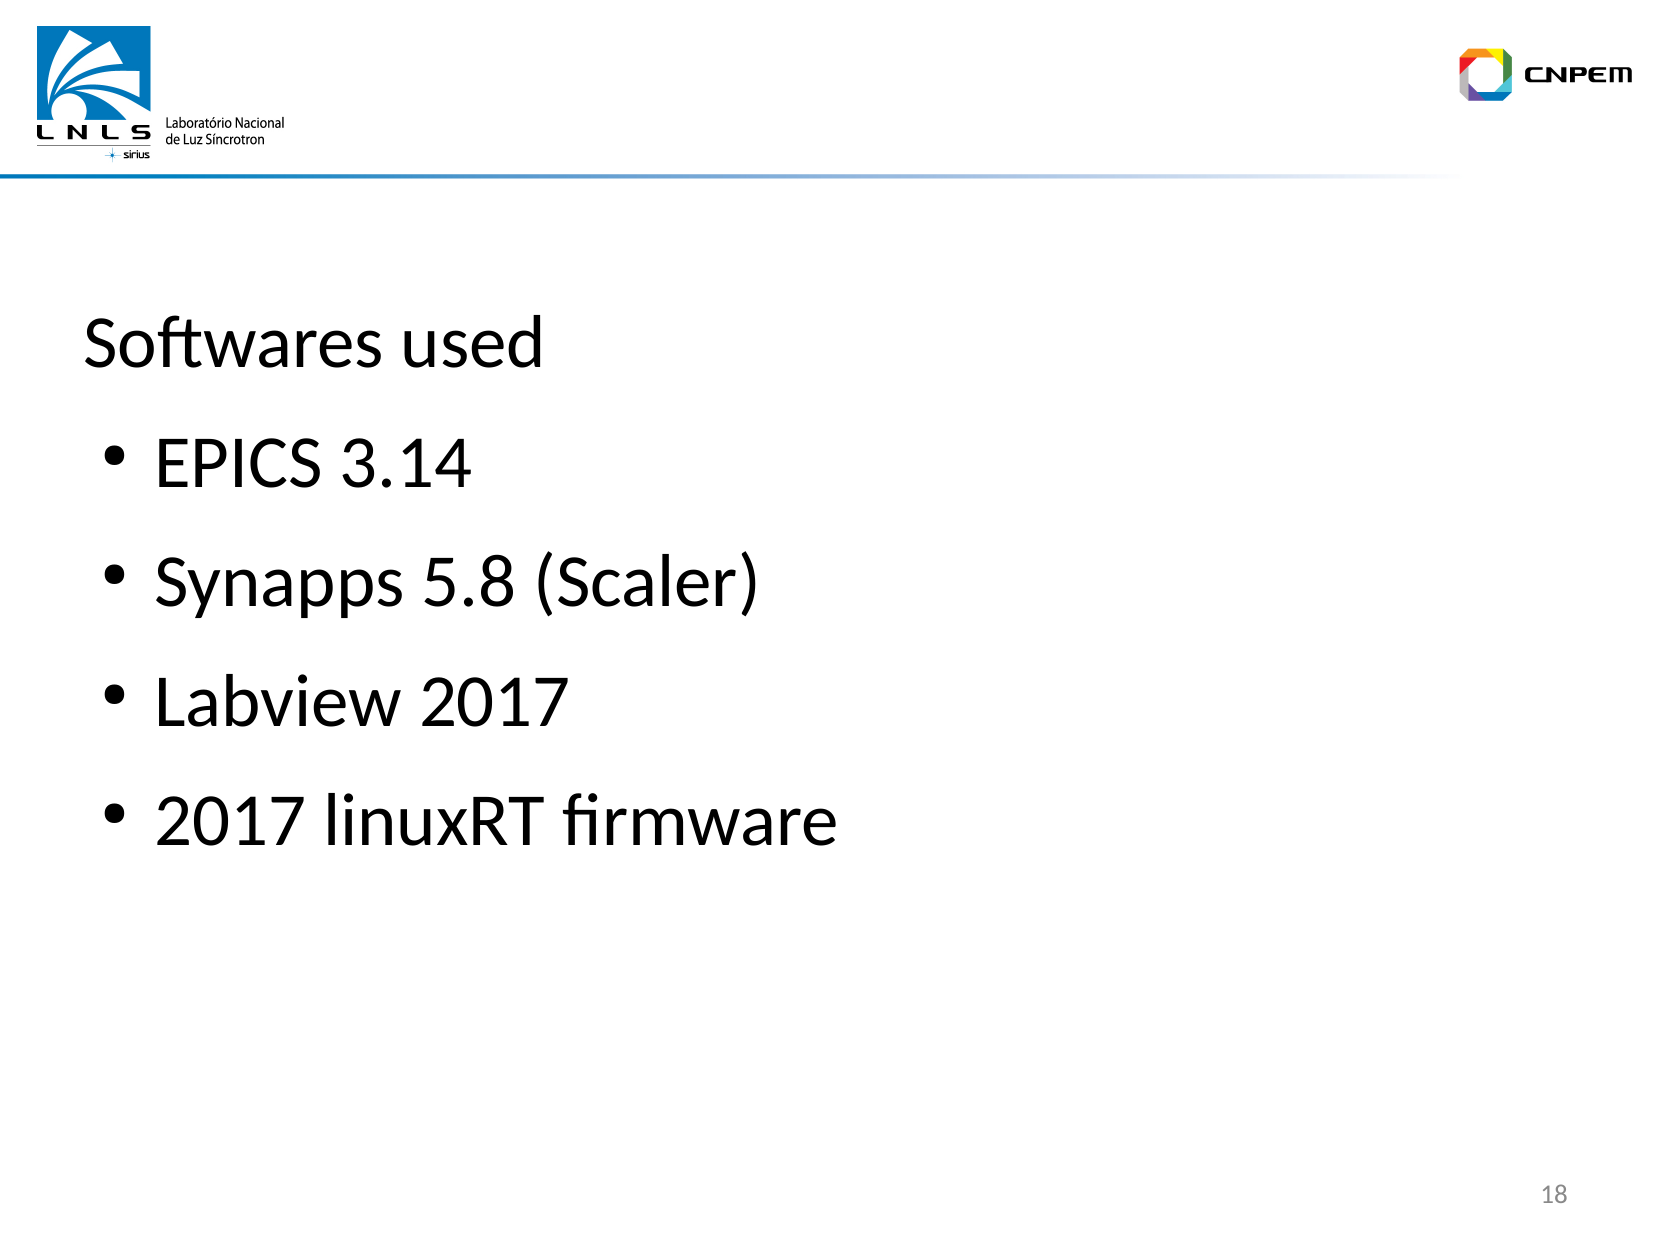

# Softwares used
EPICS 3.14
Synapps 5.8 (Scaler)
Labview 2017
2017 linuxRT firmware
18